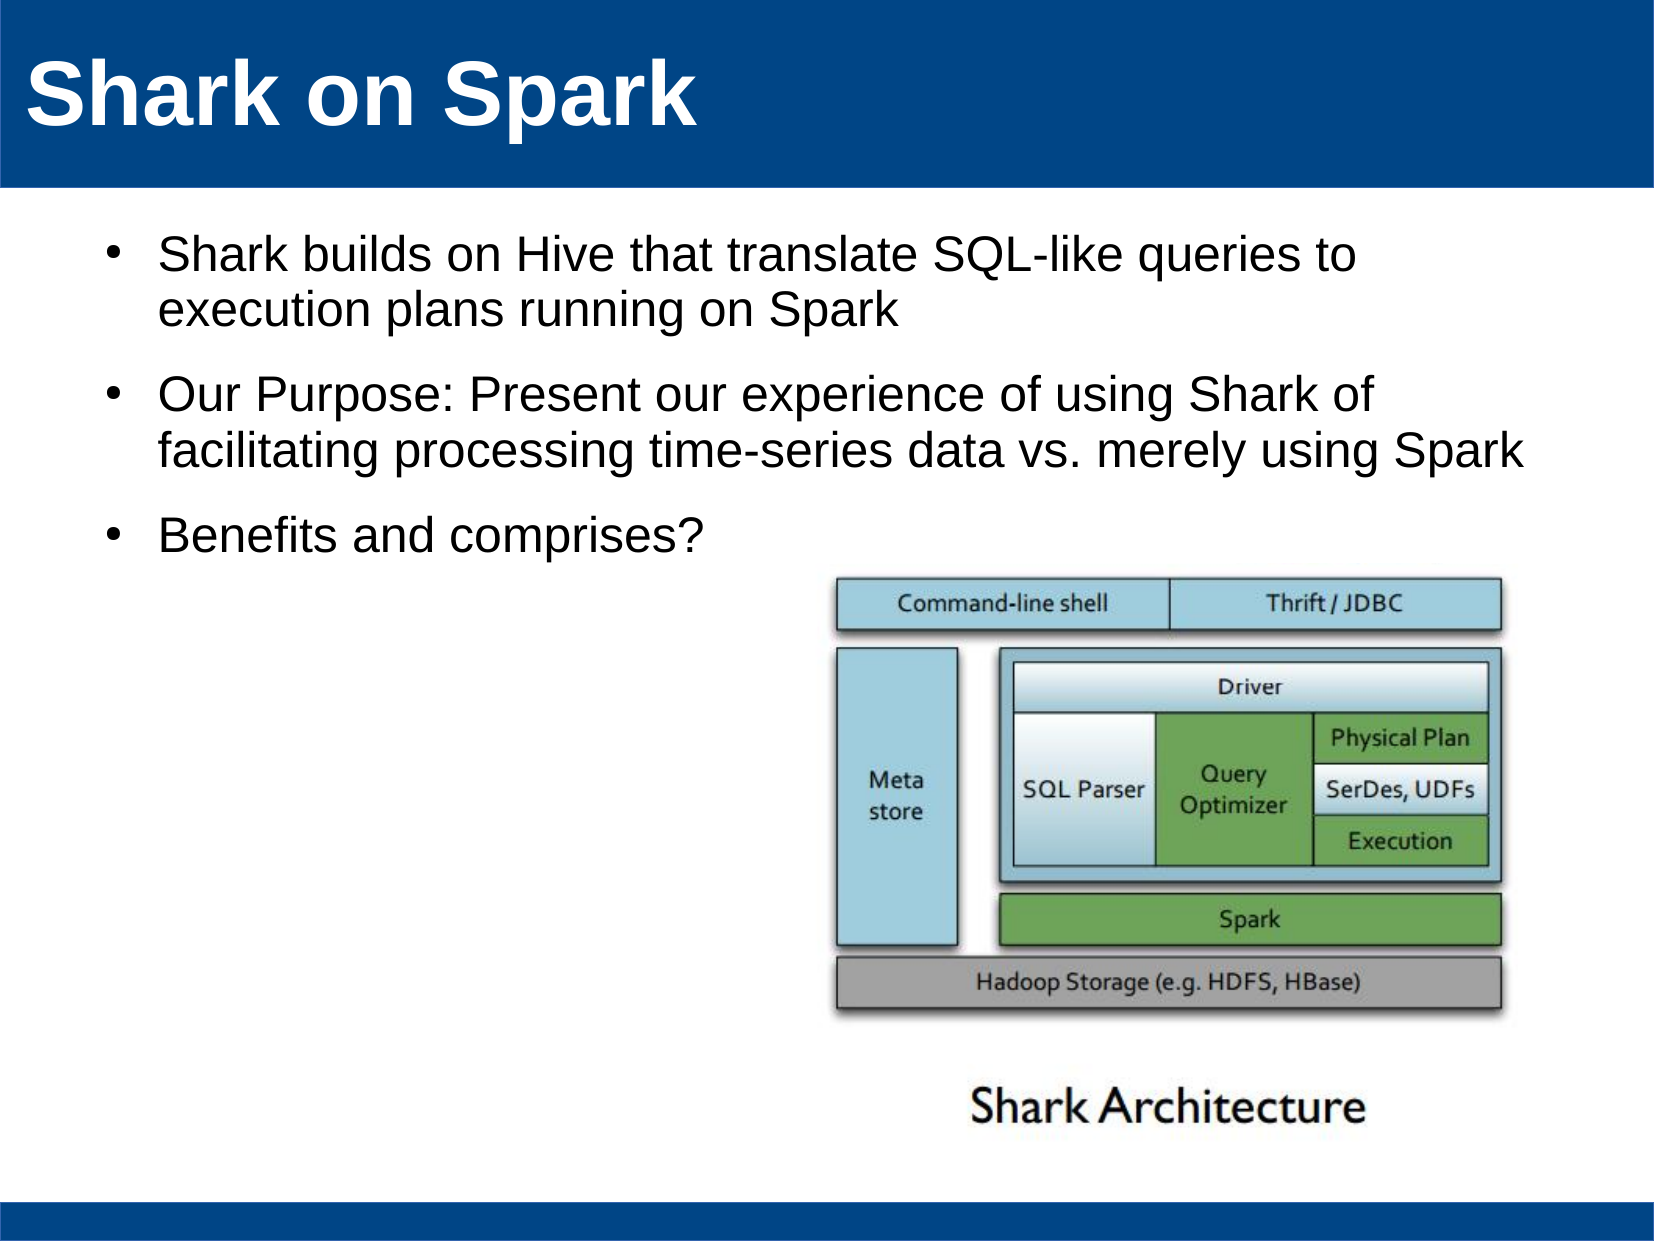

# Shark on Spark
Shark builds on Hive that translate SQL-like queries to execution plans running on Spark
Our Purpose: Present our experience of using Shark of facilitating processing time-series data vs. merely using Spark
Benefits and comprises?